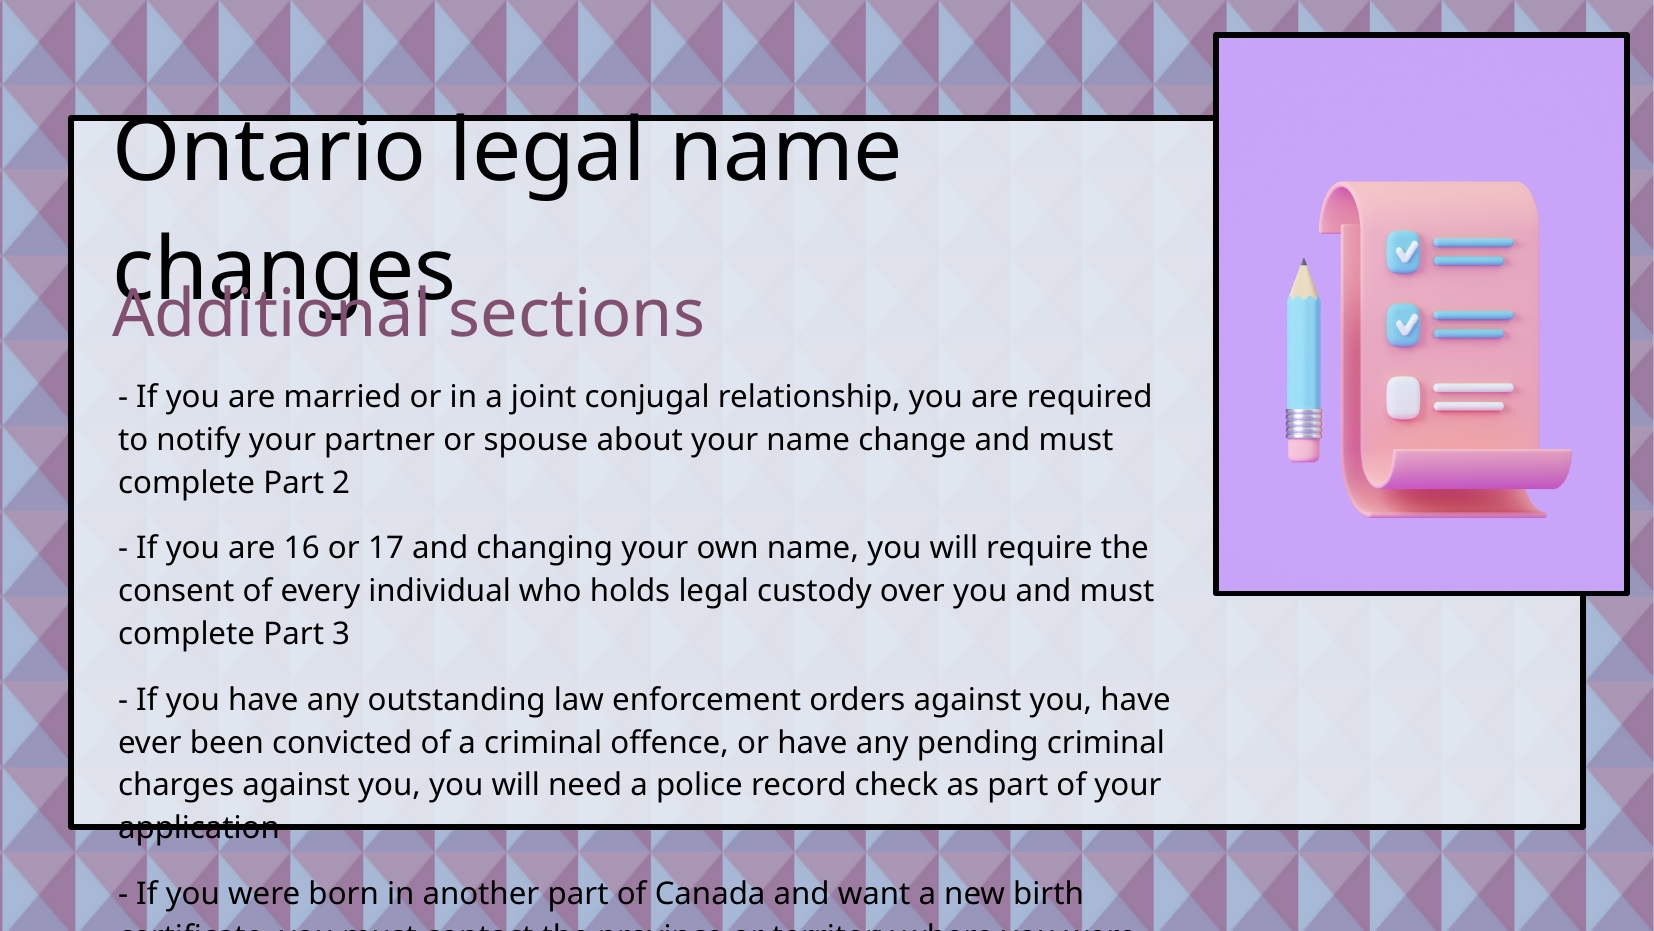

# Ontario legal name changes
Additional sections
- If you are married or in a joint conjugal relationship, you are required to notify your partner or spouse about your name change and must complete Part 2
- If you are 16 or 17 and changing your own name, you will require the consent of every individual who holds legal custody over you and must complete Part 3
- If you have any outstanding law enforcement orders against you, have ever been convicted of a criminal offence, or have any pending criminal charges against you, you will need a police record check as part of your application
- If you were born in another part of Canada and want a new birth certificate, you must contact the province or territory where you were born after you receive your change of name certificate